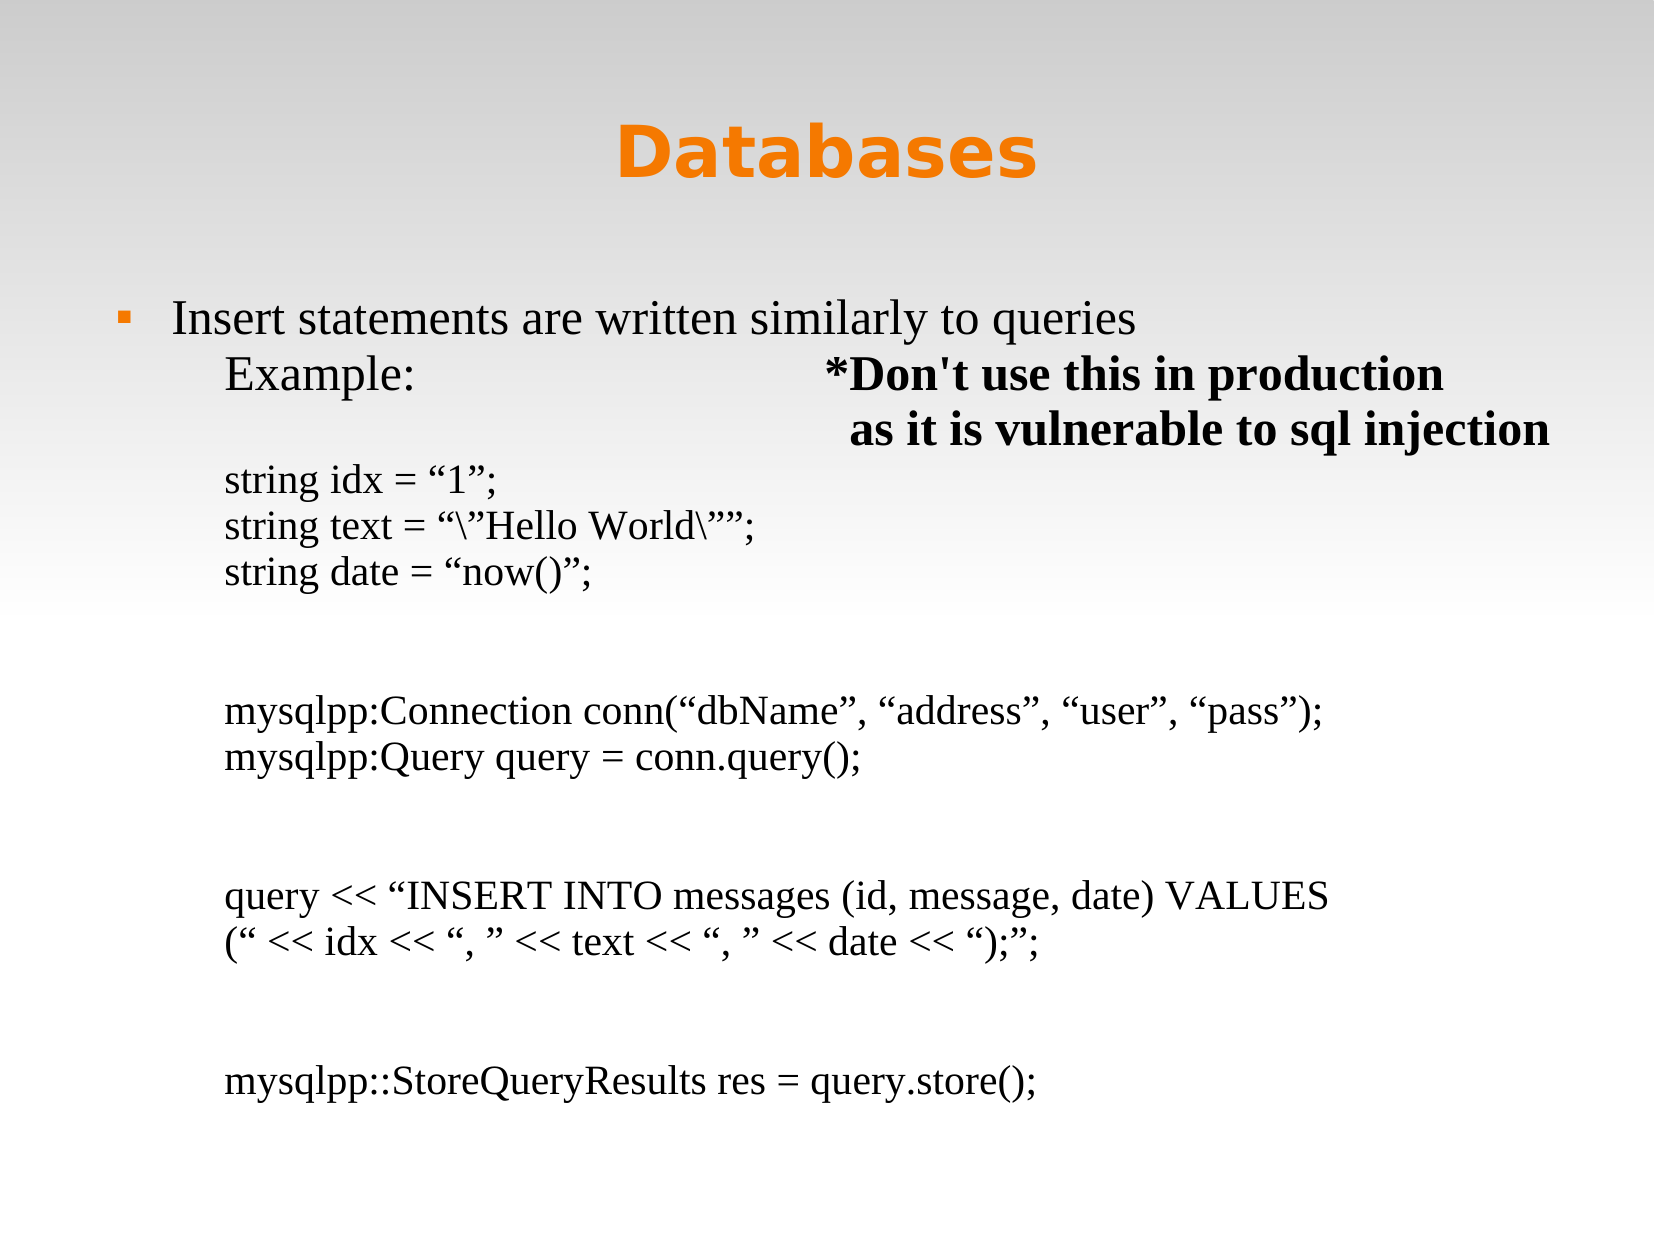

# Databases
Insert statements are written similarly to queries
Example:						*Don't use this in production
								 as it is vulnerable to sql injection
string idx = “1”;
string text = “\”Hello World\””;
string date = “now()”;
mysqlpp:Connection conn(“dbName”, “address”, “user”, “pass”);
mysqlpp:Query query = conn.query();
query << “INSERT INTO messages (id, message, date) VALUES
(“ << idx << “, ” << text << “, ” << date << “);”;
mysqlpp::StoreQueryResults res = query.store();